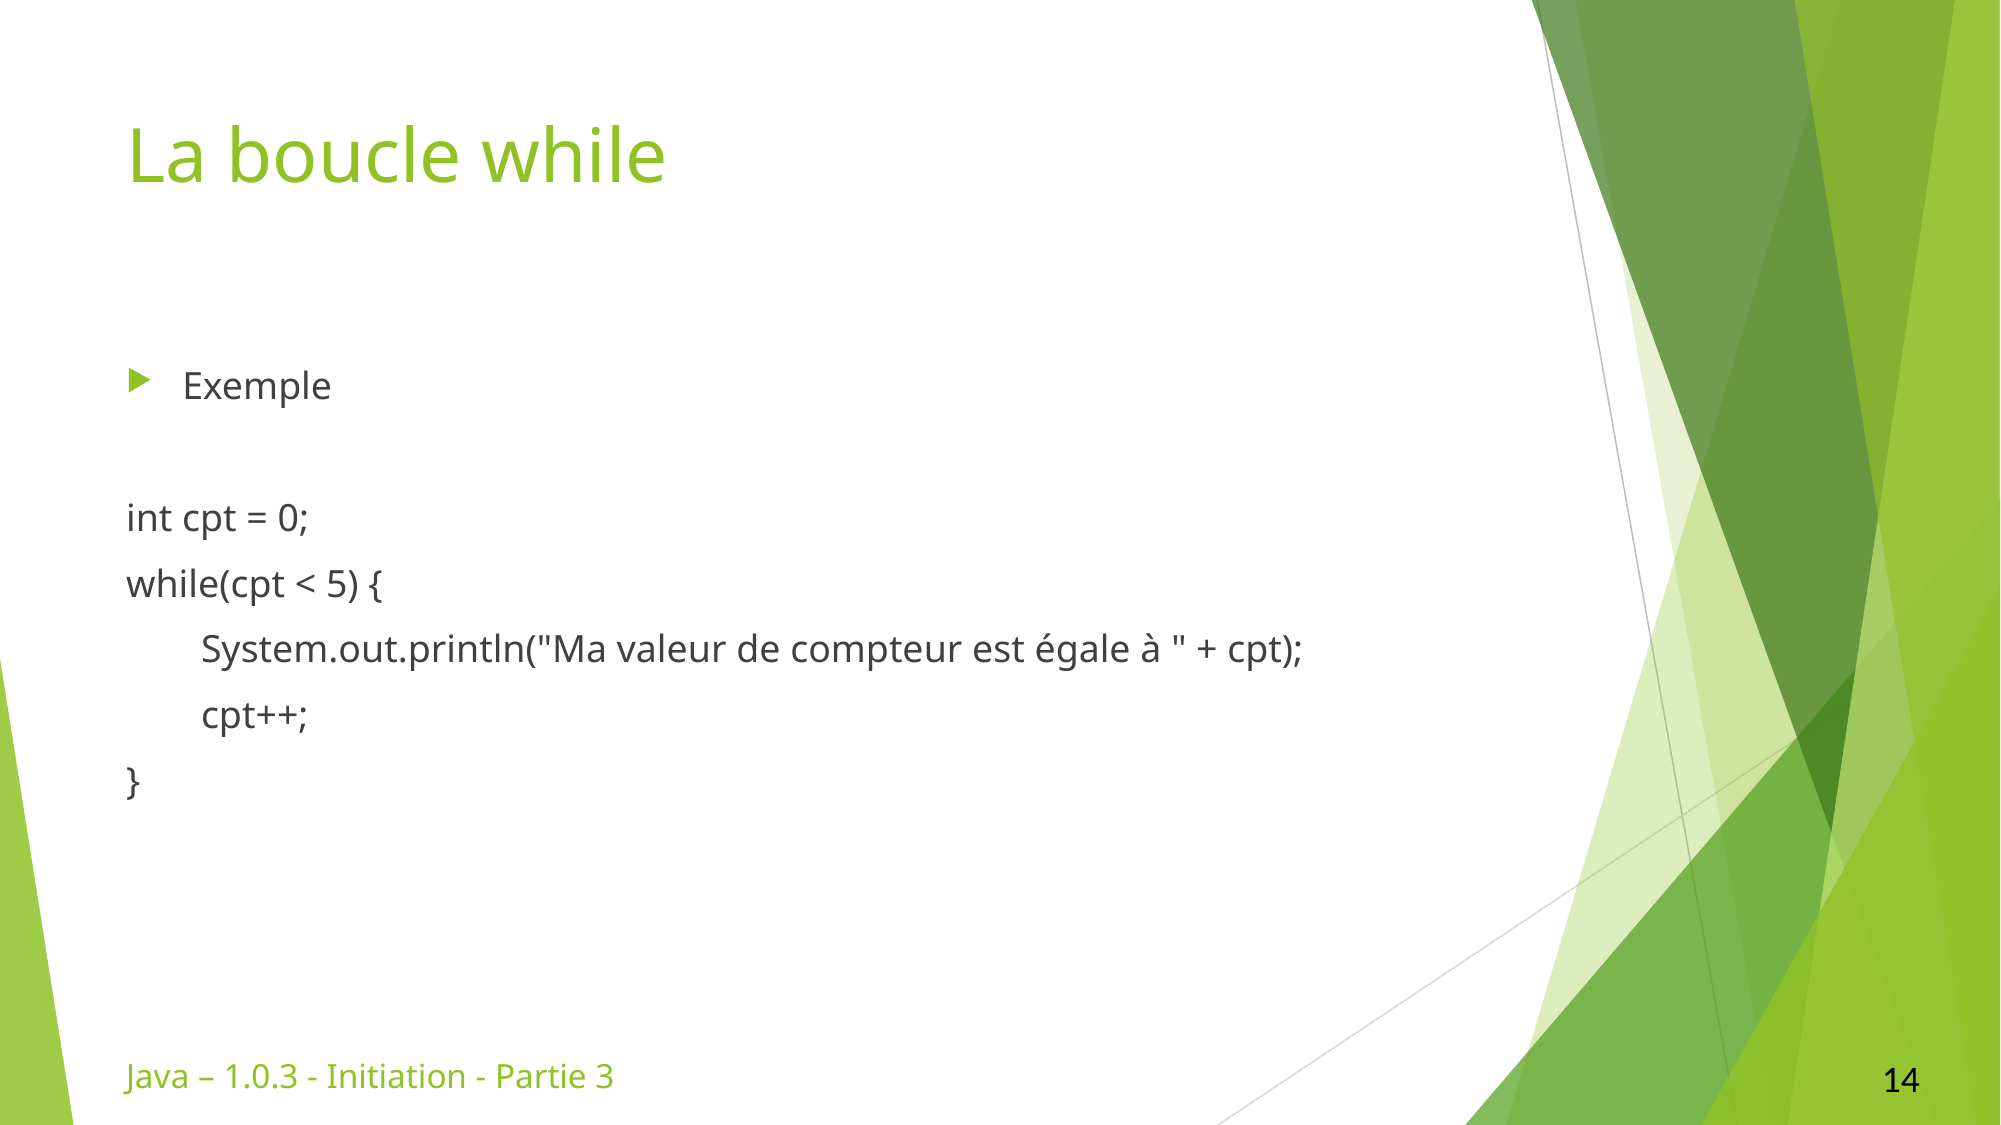

# La boucle while
Exemple
int cpt = 0;
while(cpt < 5) {
	System.out.println("Ma valeur de compteur est égale à " + cpt);
	cpt++;
}
Java – 1.0.3 - Initiation - Partie 3